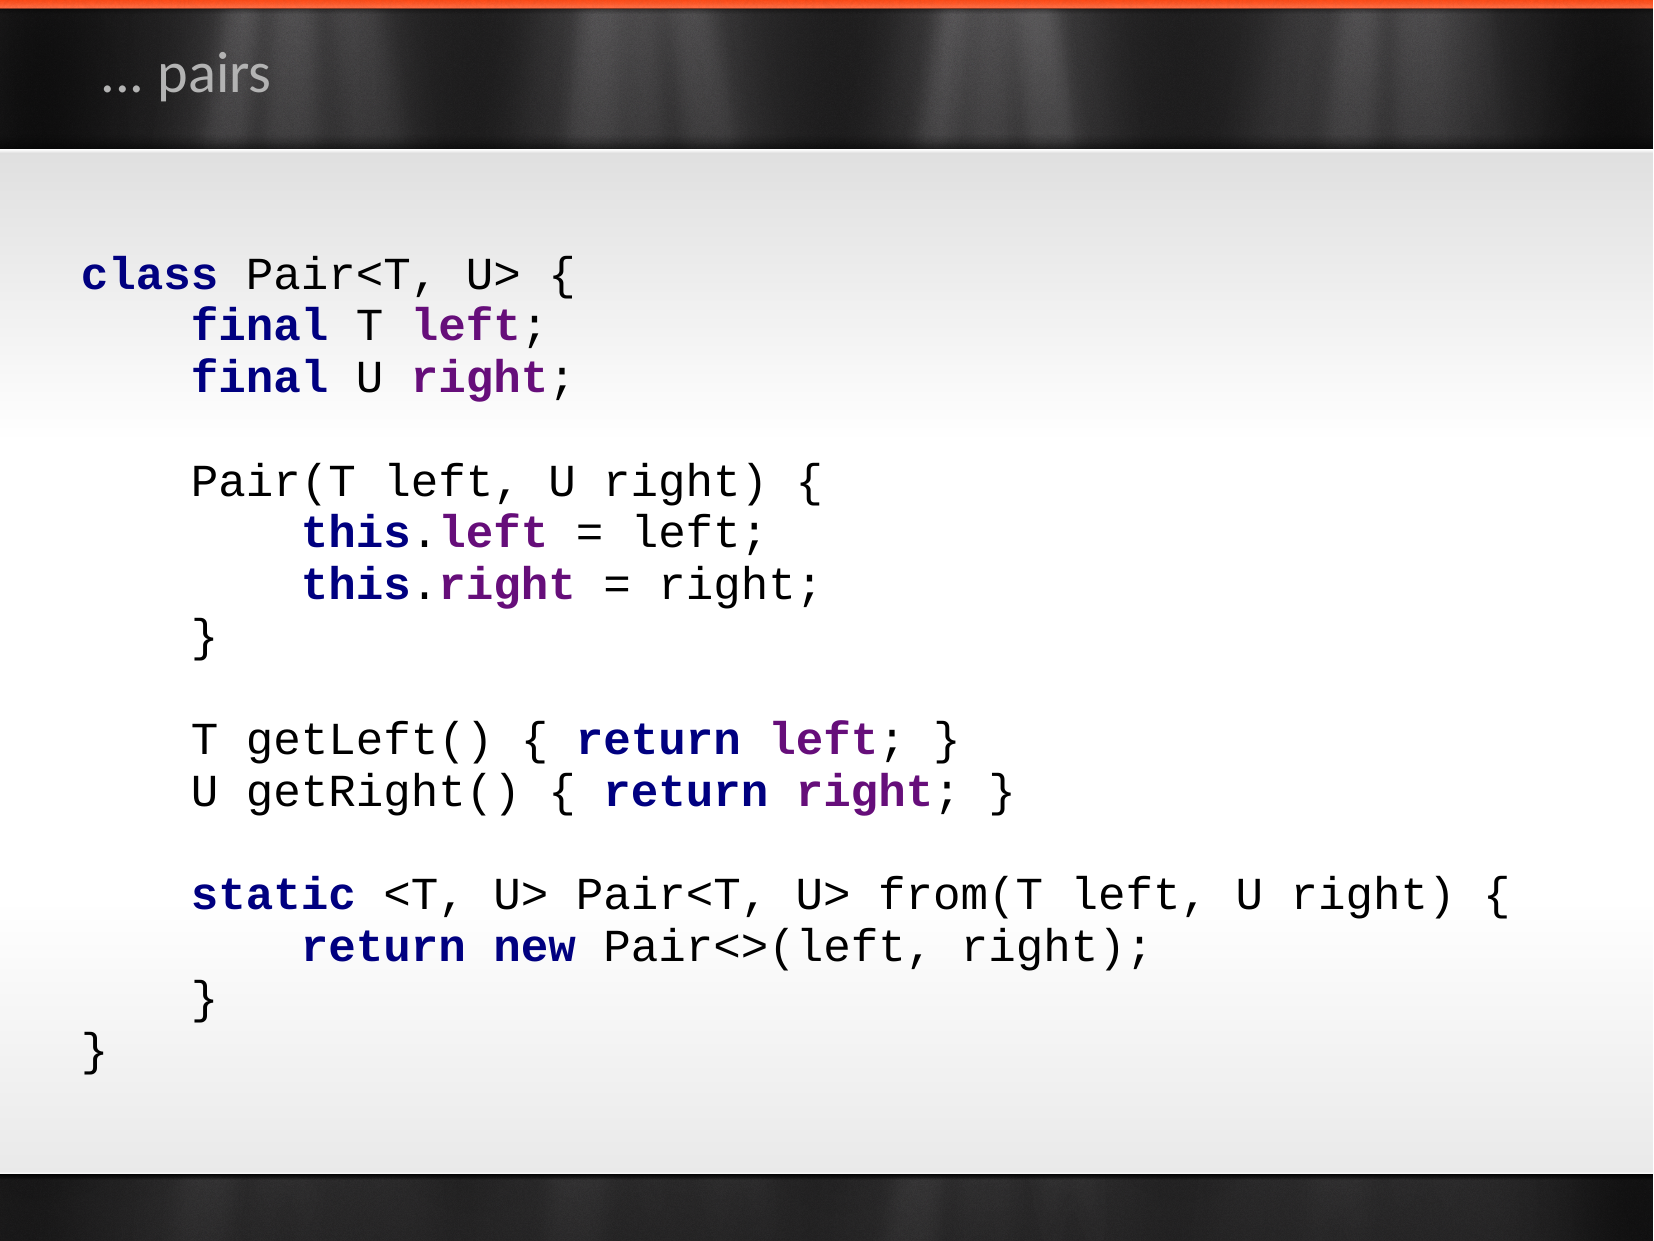

# ... pairs
class Pair<T, U> {
 final T left;
 final U right;
 Pair(T left, U right) {
 this.left = left;
 this.right = right;
 }
 T getLeft() { return left; }
 U getRight() { return right; }
 static <T, U> Pair<T, U> from(T left, U right) {
 return new Pair<>(left, right);
 }
}